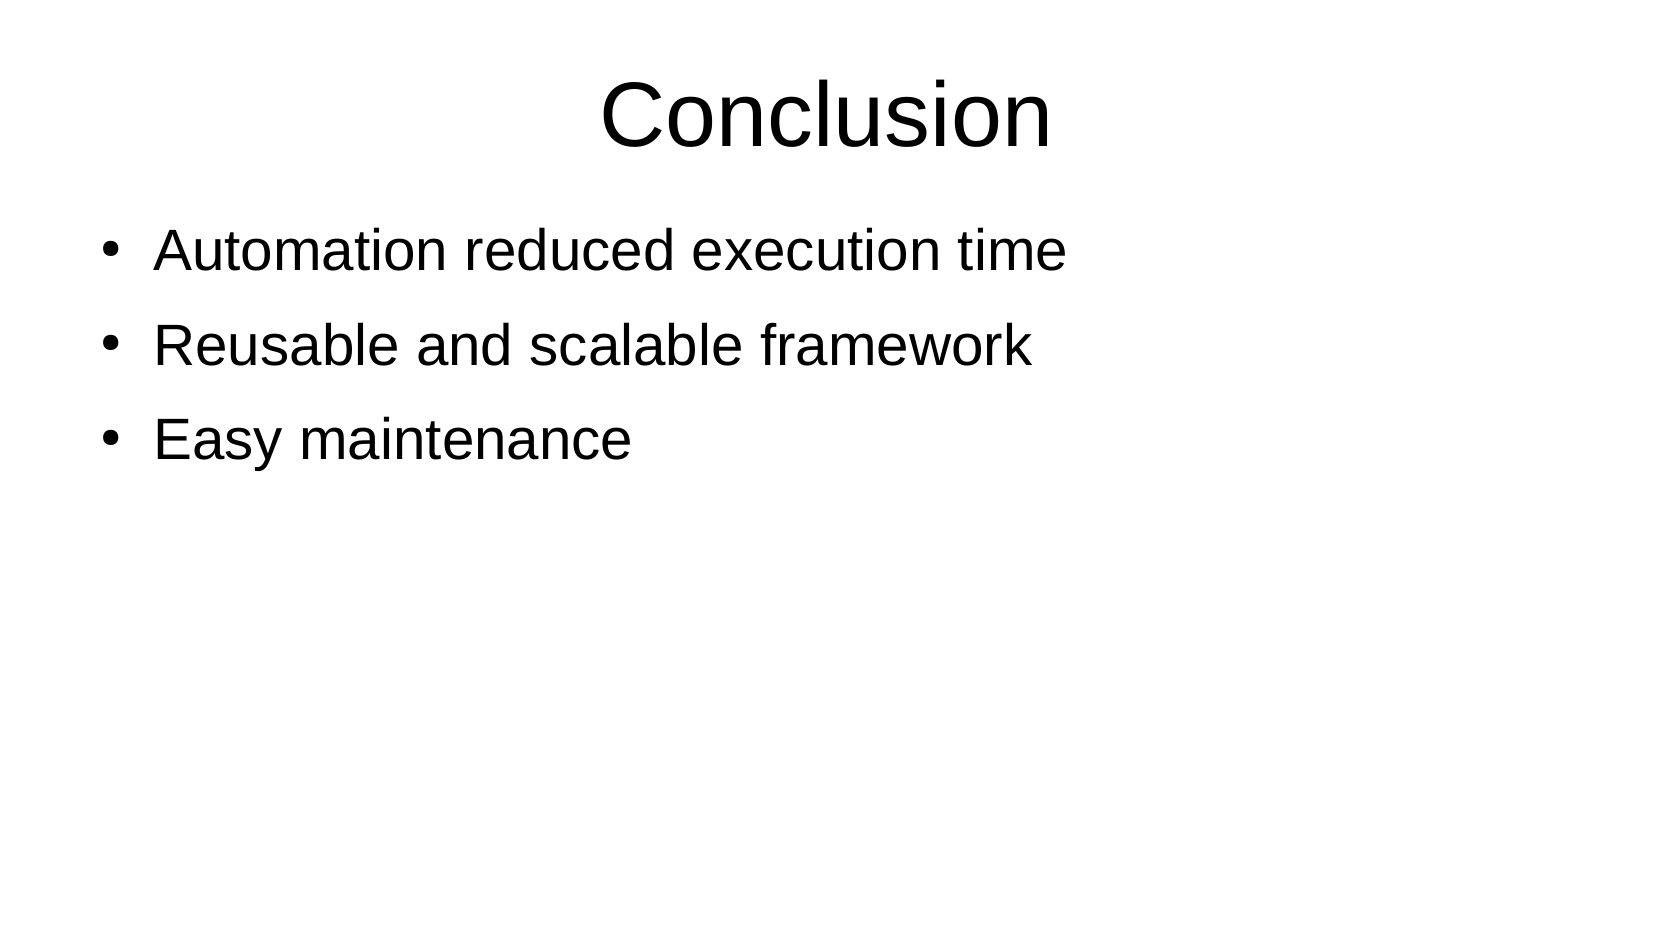

# Conclusion
Automation reduced execution time
Reusable and scalable framework
Easy maintenance